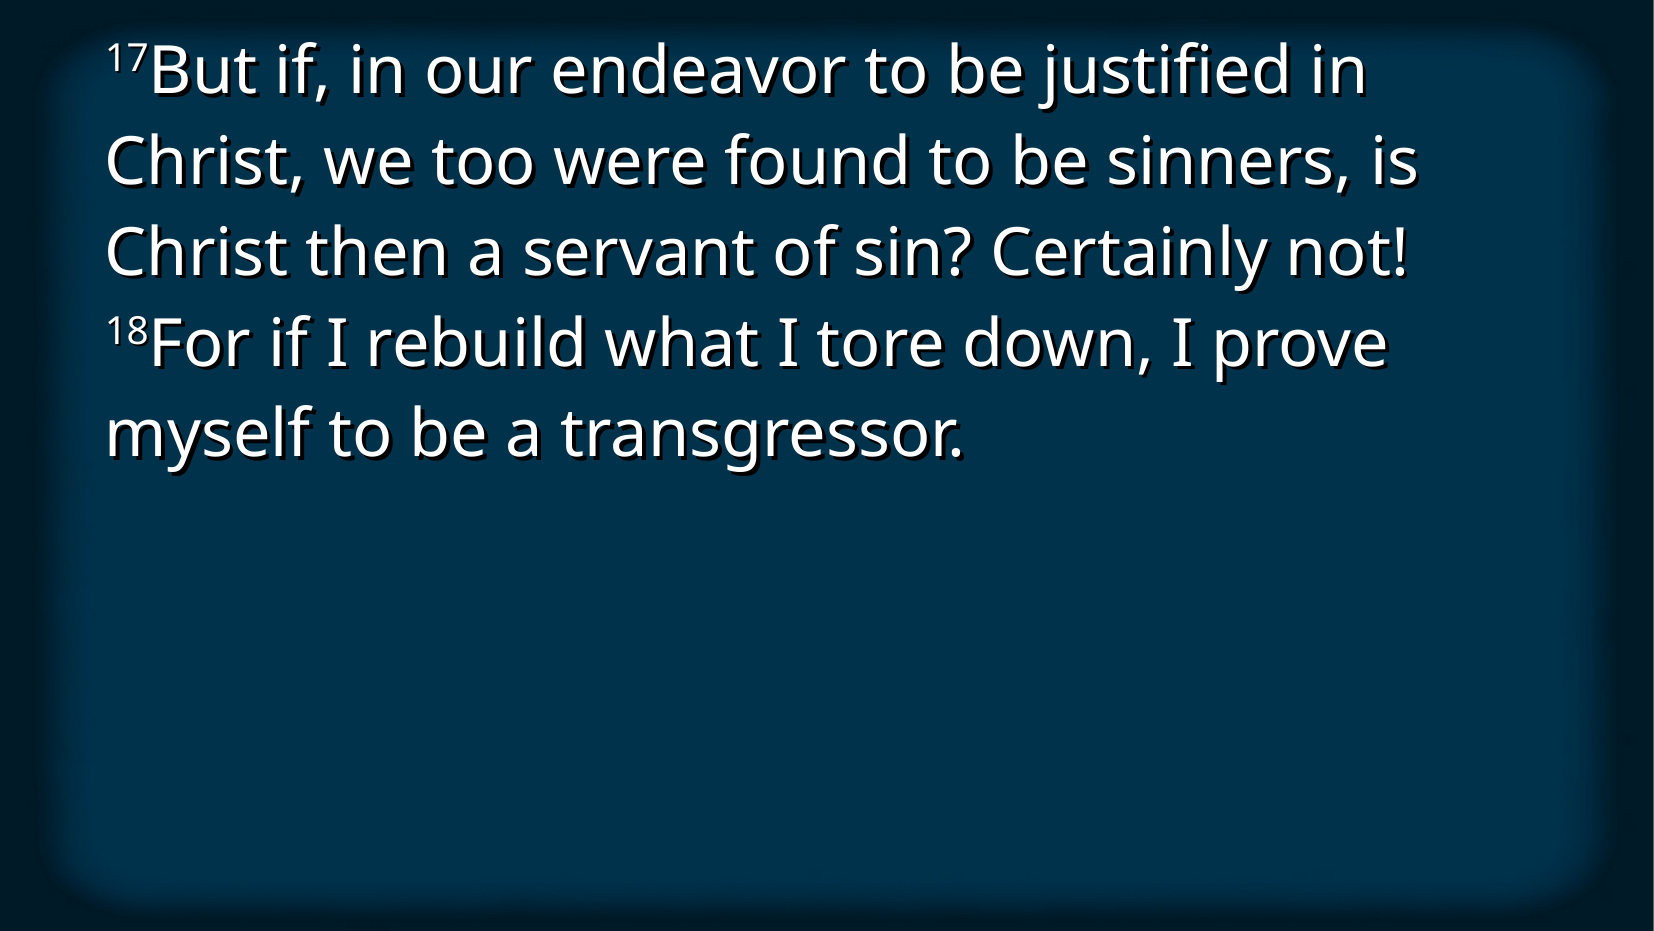

17But if, in our endeavor to be justified in Christ, we too were found to be sinners, is Christ then a servant of sin? Certainly not! 18For if I rebuild what I tore down, I prove myself to be a transgressor.